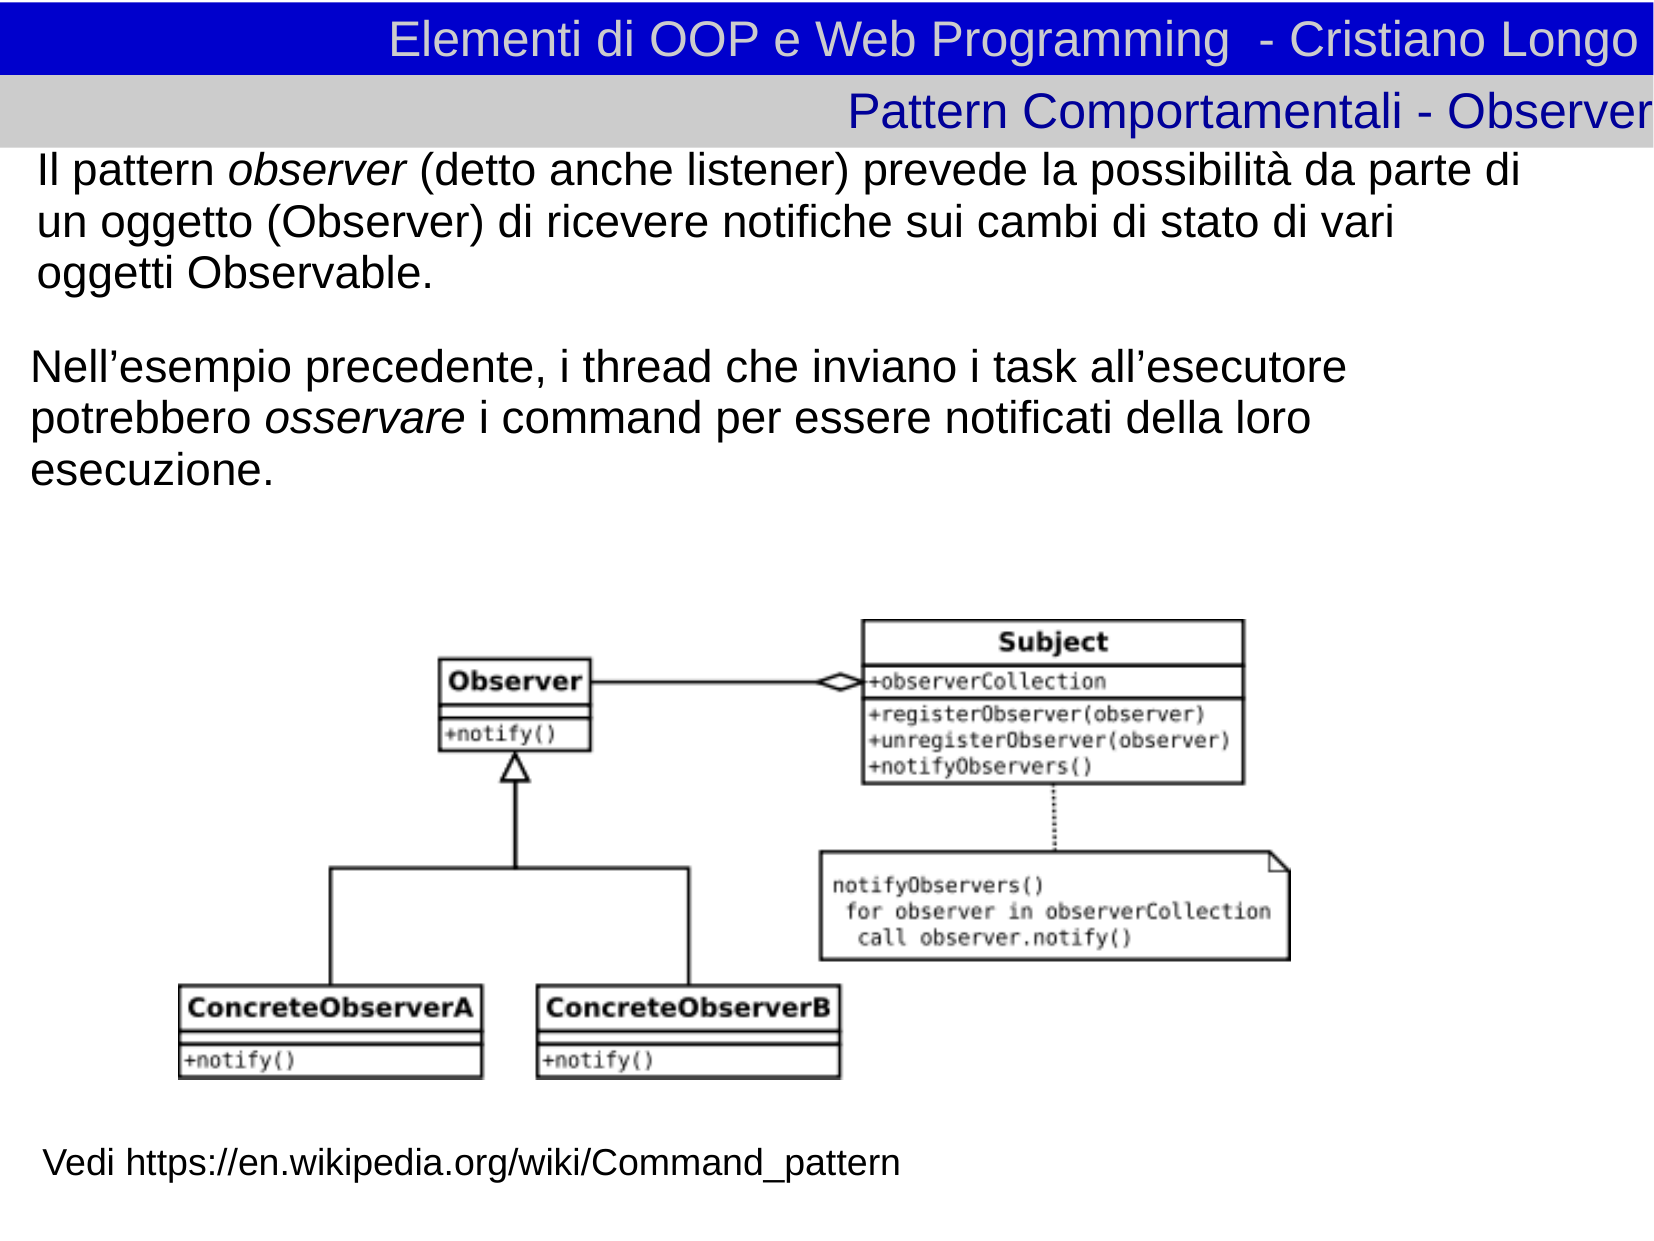

# Elementi di OOP e Web Programming - Cristiano Longo
Pattern Comportamentali - Observer
Il pattern observer (detto anche listener) prevede la possibilità da parte di un oggetto (Observer) di ricevere notifiche sui cambi di stato di vari oggetti Observable.
Nell’esempio precedente, i thread che inviano i task all’esecutore potrebbero osservare i command per essere notificati della loro esecuzione.
| Utente | Cane |
| --- | --- |
| alice | fuffy |
| charlie | doggy |
| charlie | pluto |
| bob | fuffy |
Vedi https://en.wikipedia.org/wiki/Command_pattern